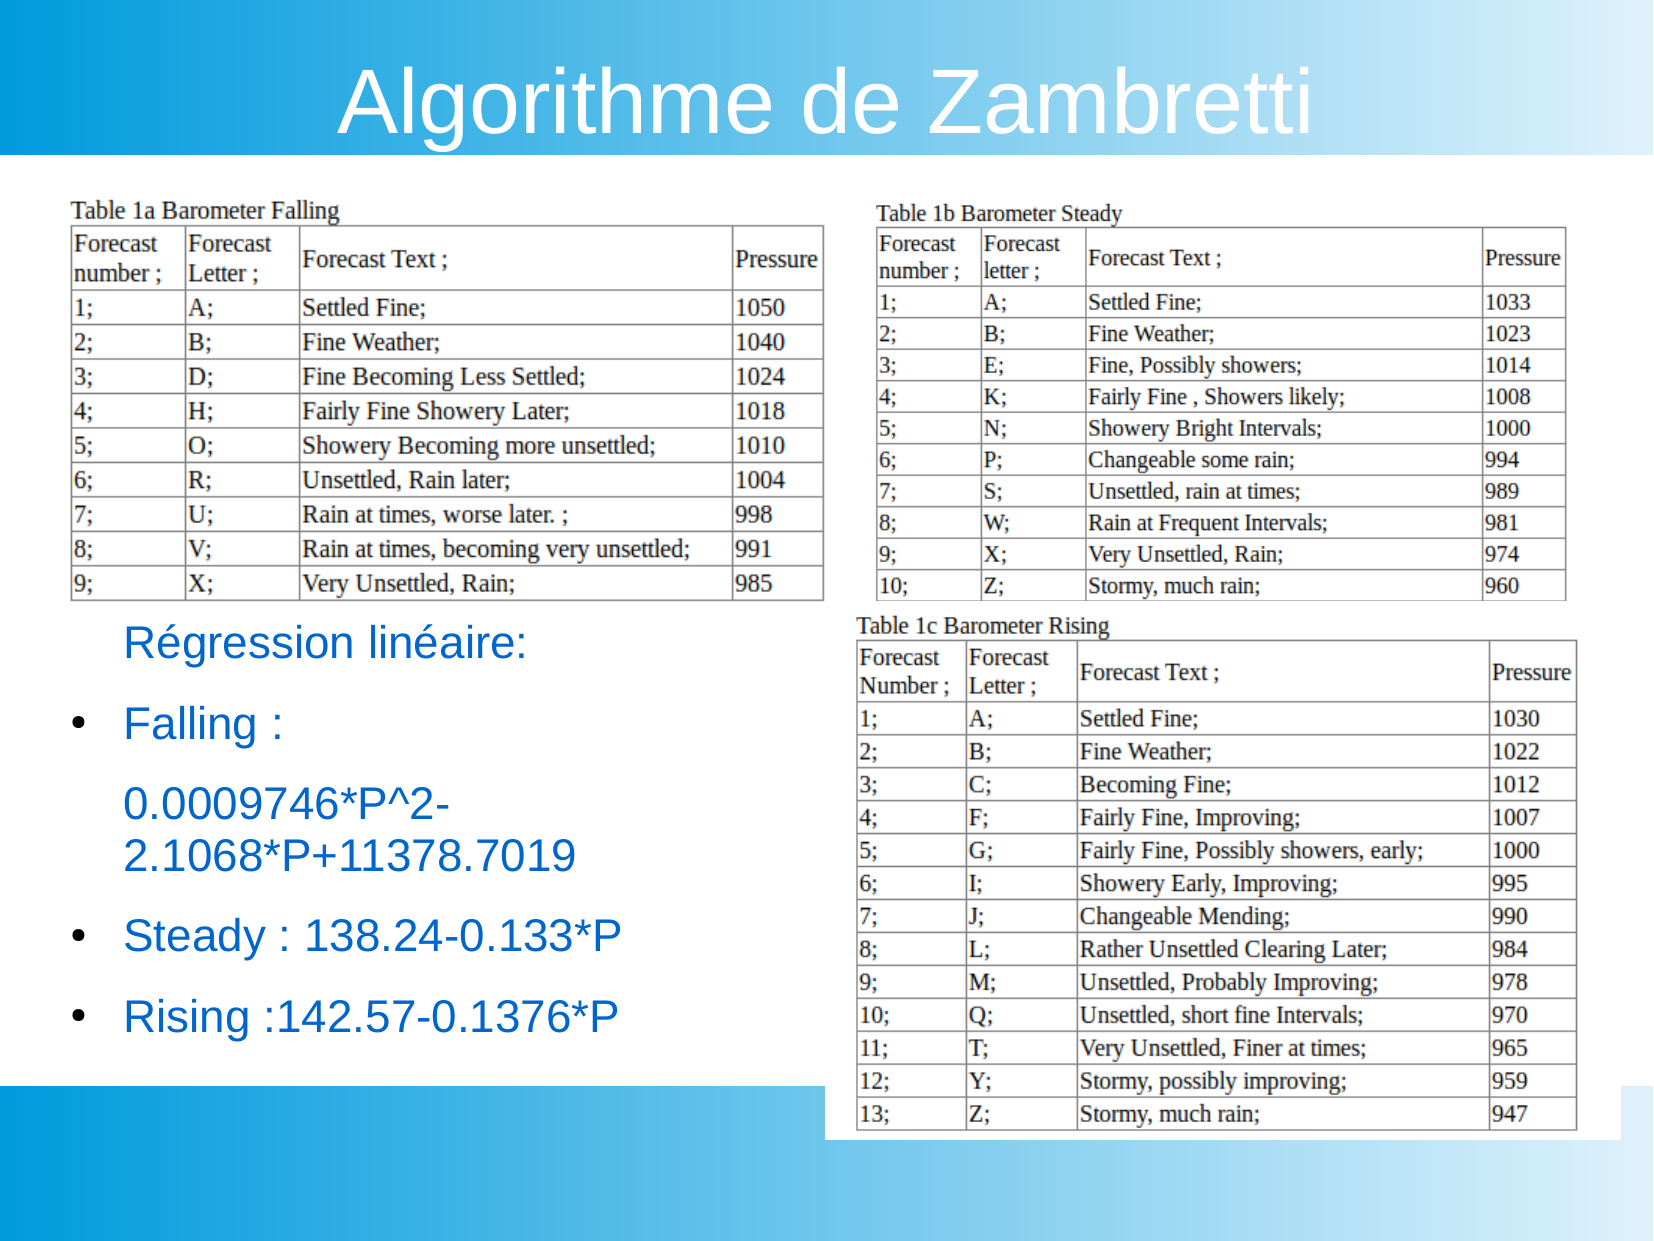

# Algorithme de Zambretti
Régression linéaire:
Falling :
0.0009746*P^2-2.1068*P+11378.7019
Steady : 138.24-0.133*P
Rising :142.57-0.1376*P